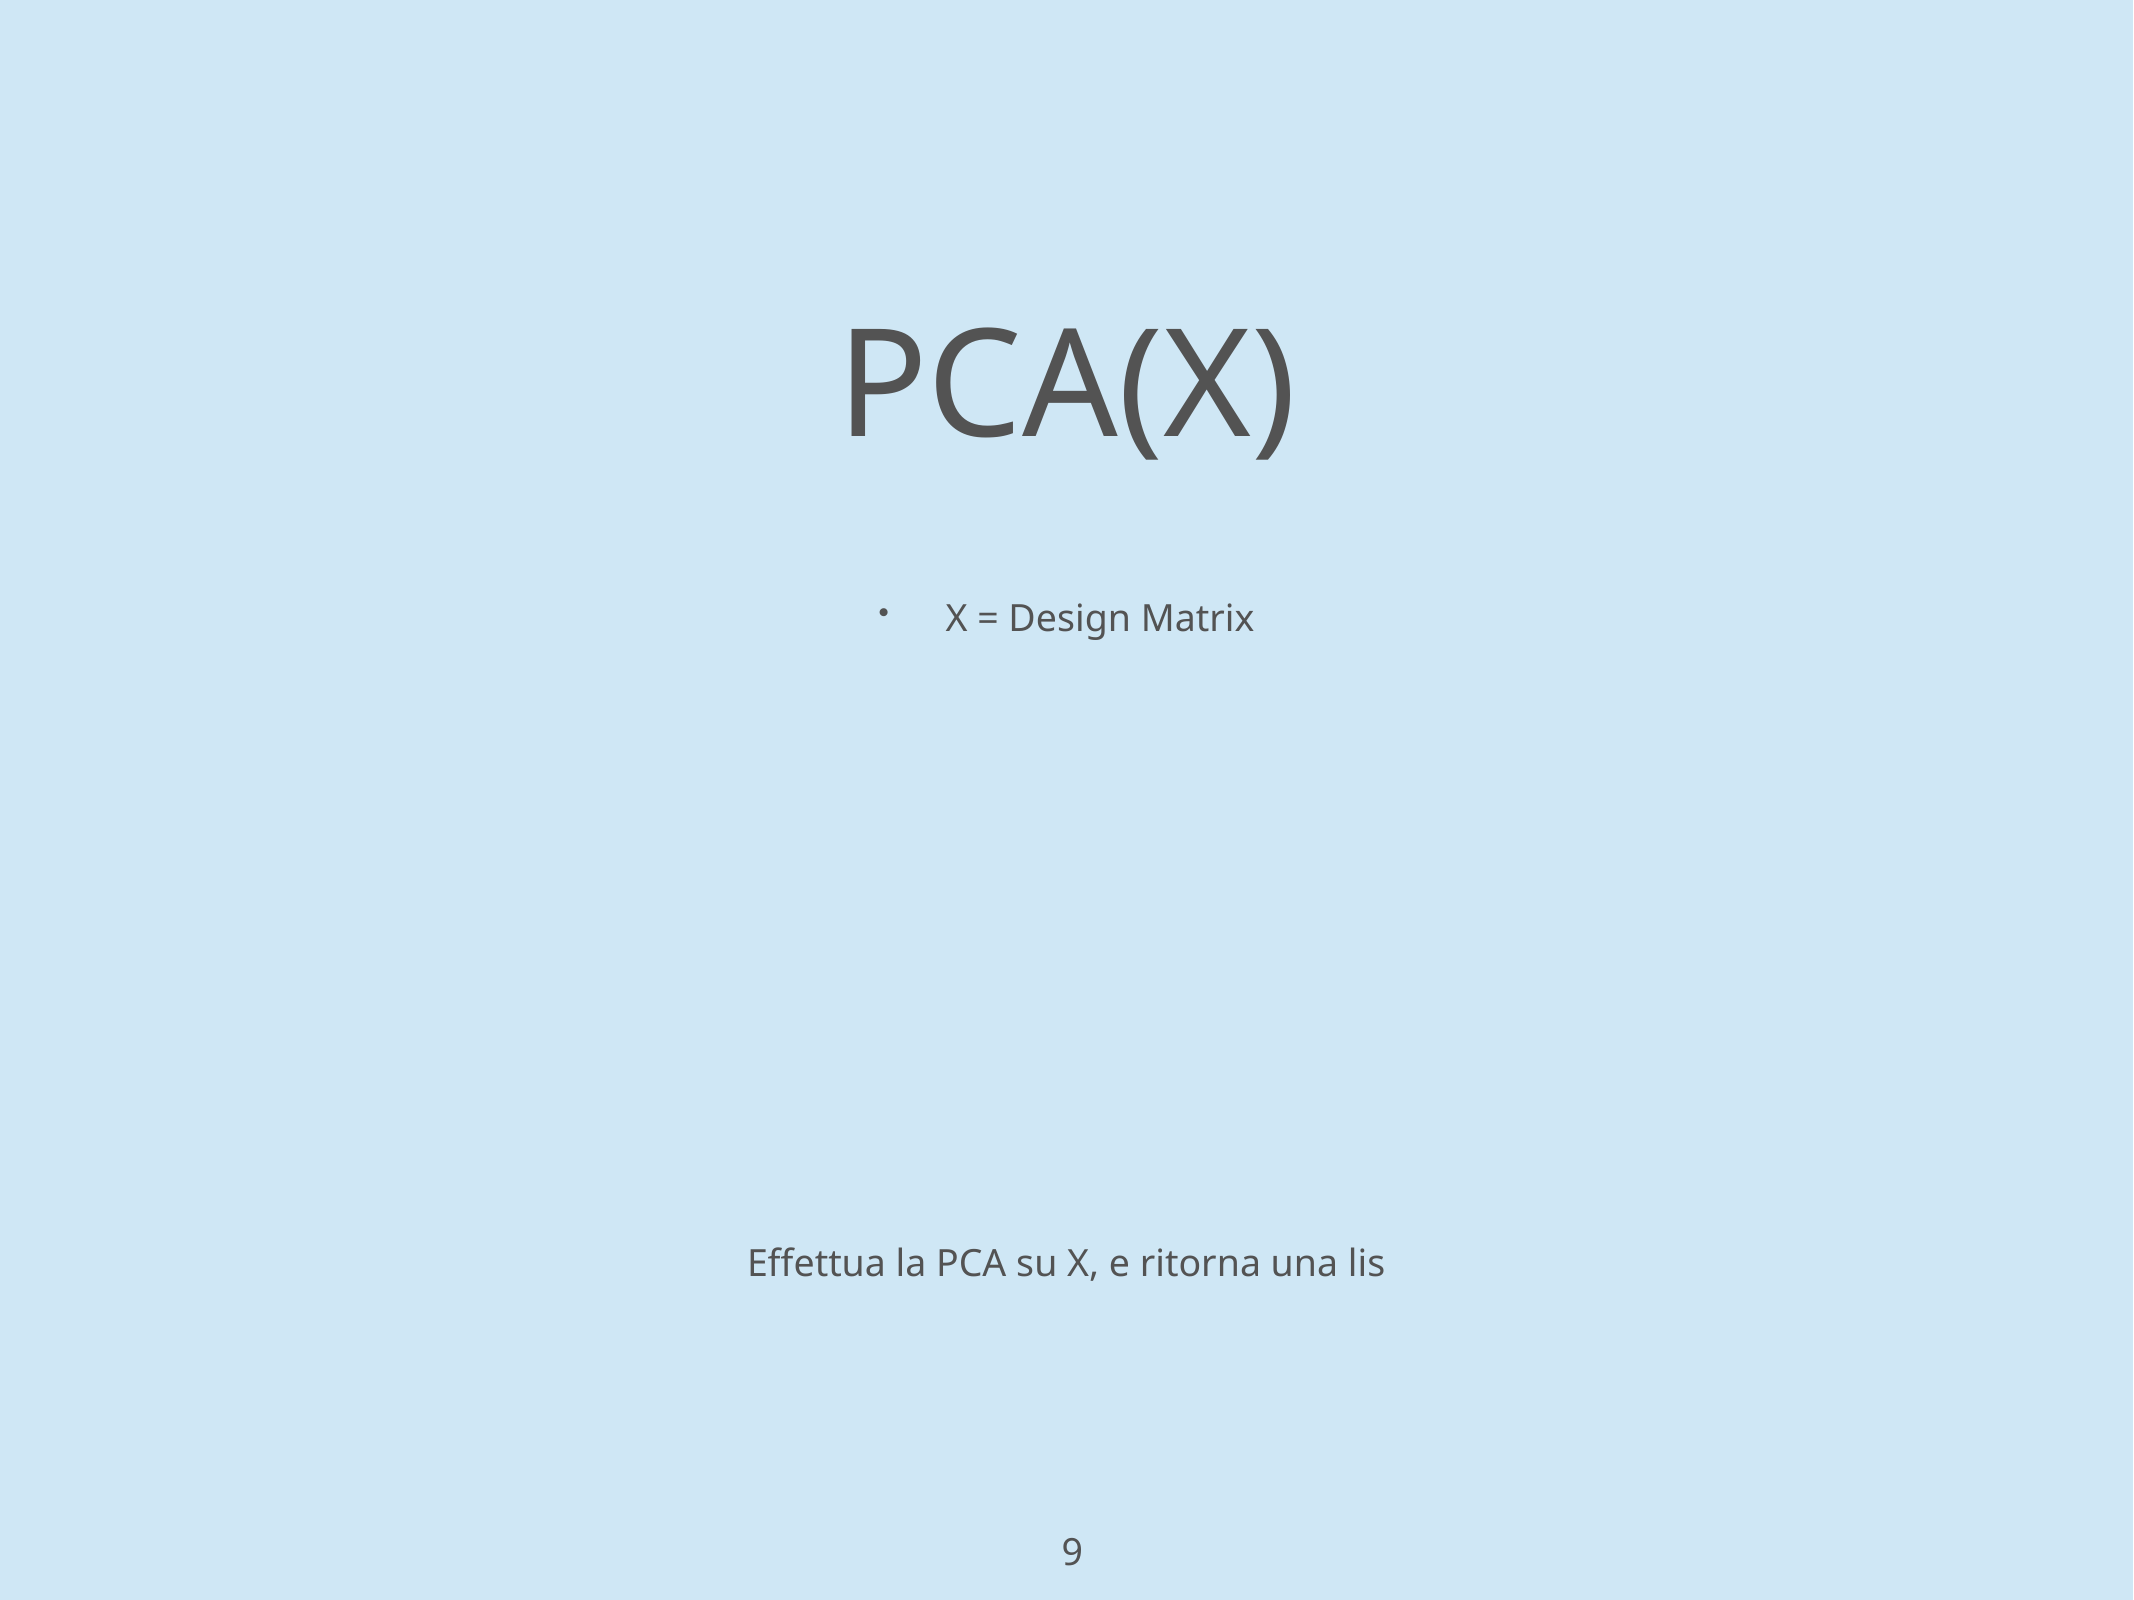

# PCA(X)
X = Design Matrix
Effettua la PCA su X, e ritorna una lis